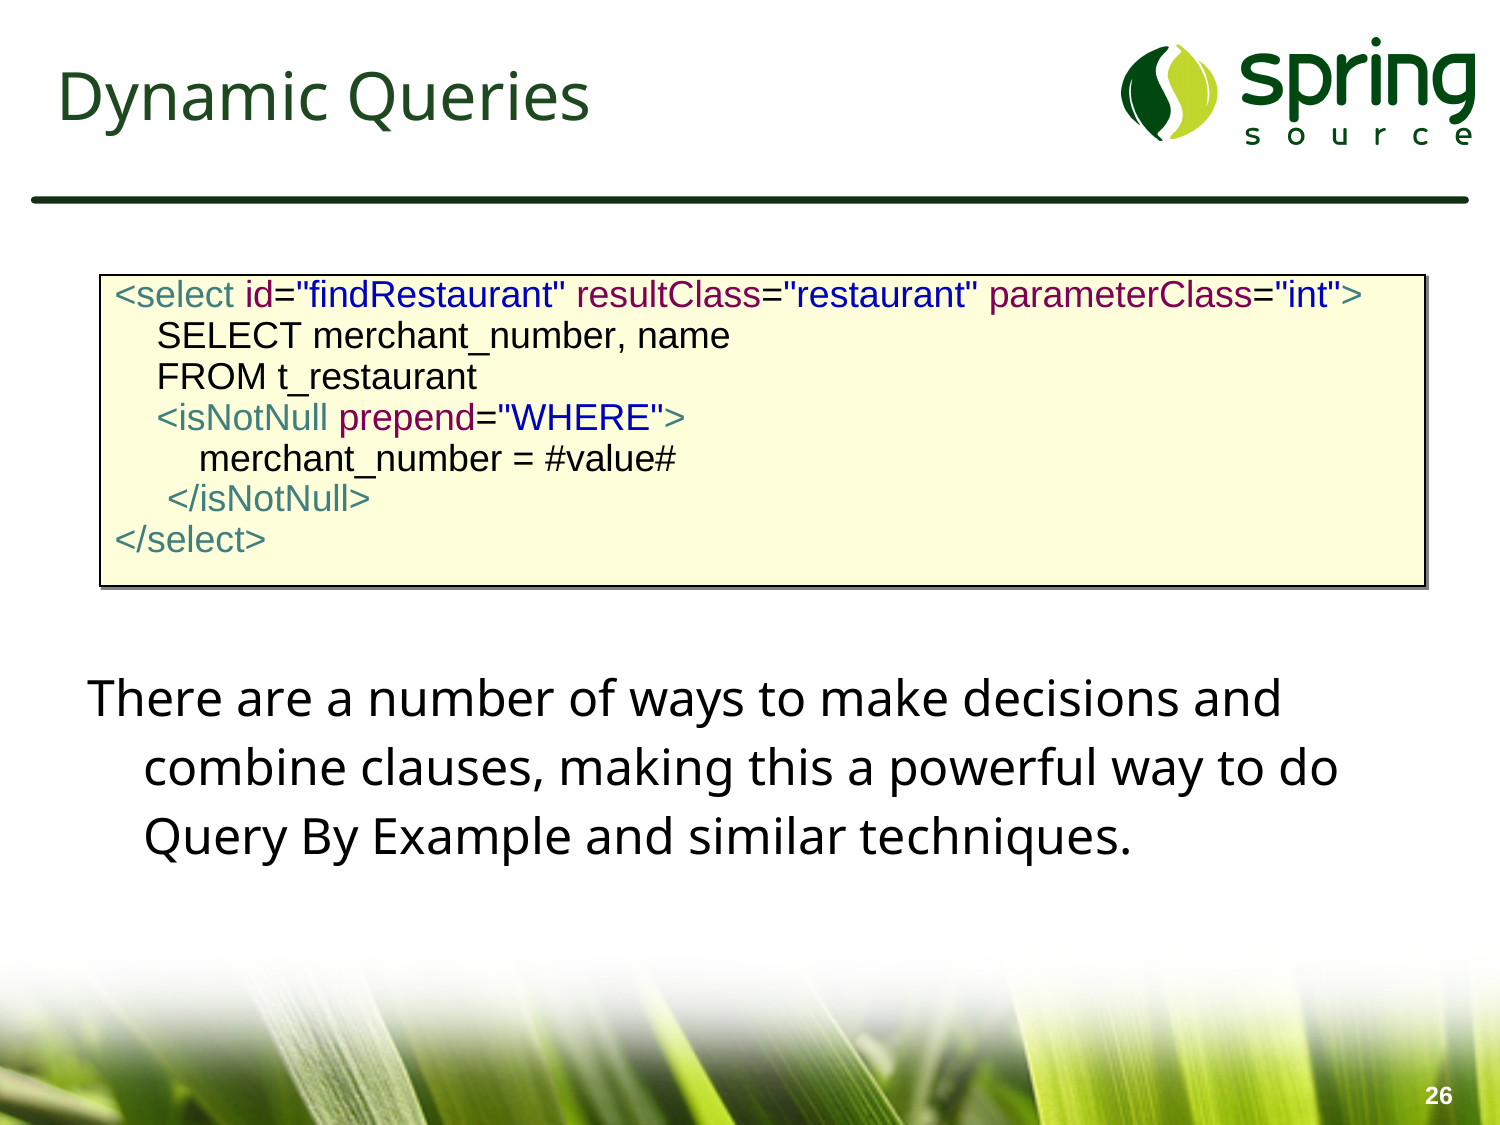

# Dynamic Queries
<select id="findRestaurant" resultClass="restaurant" parameterClass="int">
 SELECT merchant_number, name
 FROM t_restaurant
 <isNotNull prepend="WHERE">
 merchant_number = #value#
 </isNotNull>
</select>
There are a number of ways to make decisions and combine clauses, making this a powerful way to do Query By Example and similar techniques.